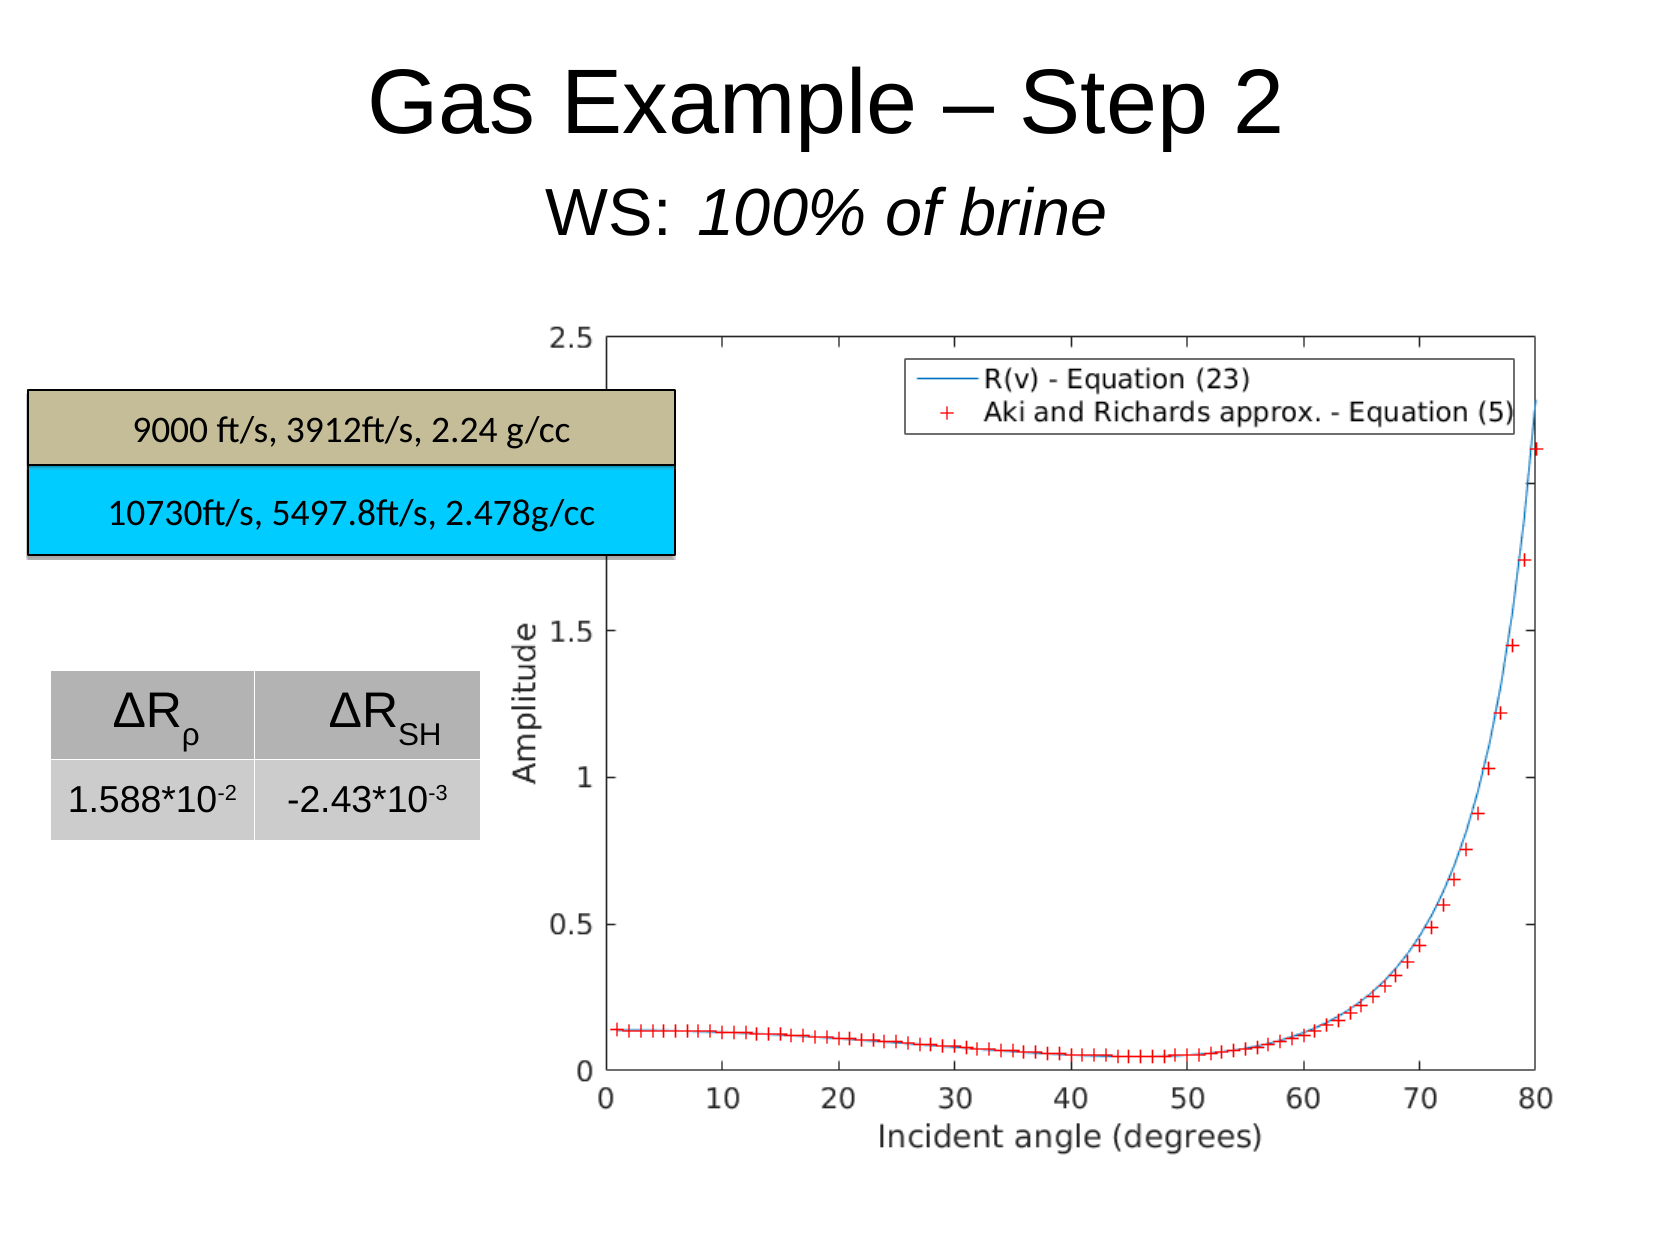

# Gas Example – Step 2 WS: 100% of brine
9000 ft/s, 3912ft/s, 2.24 g/cc
10730ft/s, 5497.8ft/s, 2.478g/cc
| ΔRρ | ΔRSH |
| --- | --- |
| 1.588\*10-2 | -2.43\*10-3 |